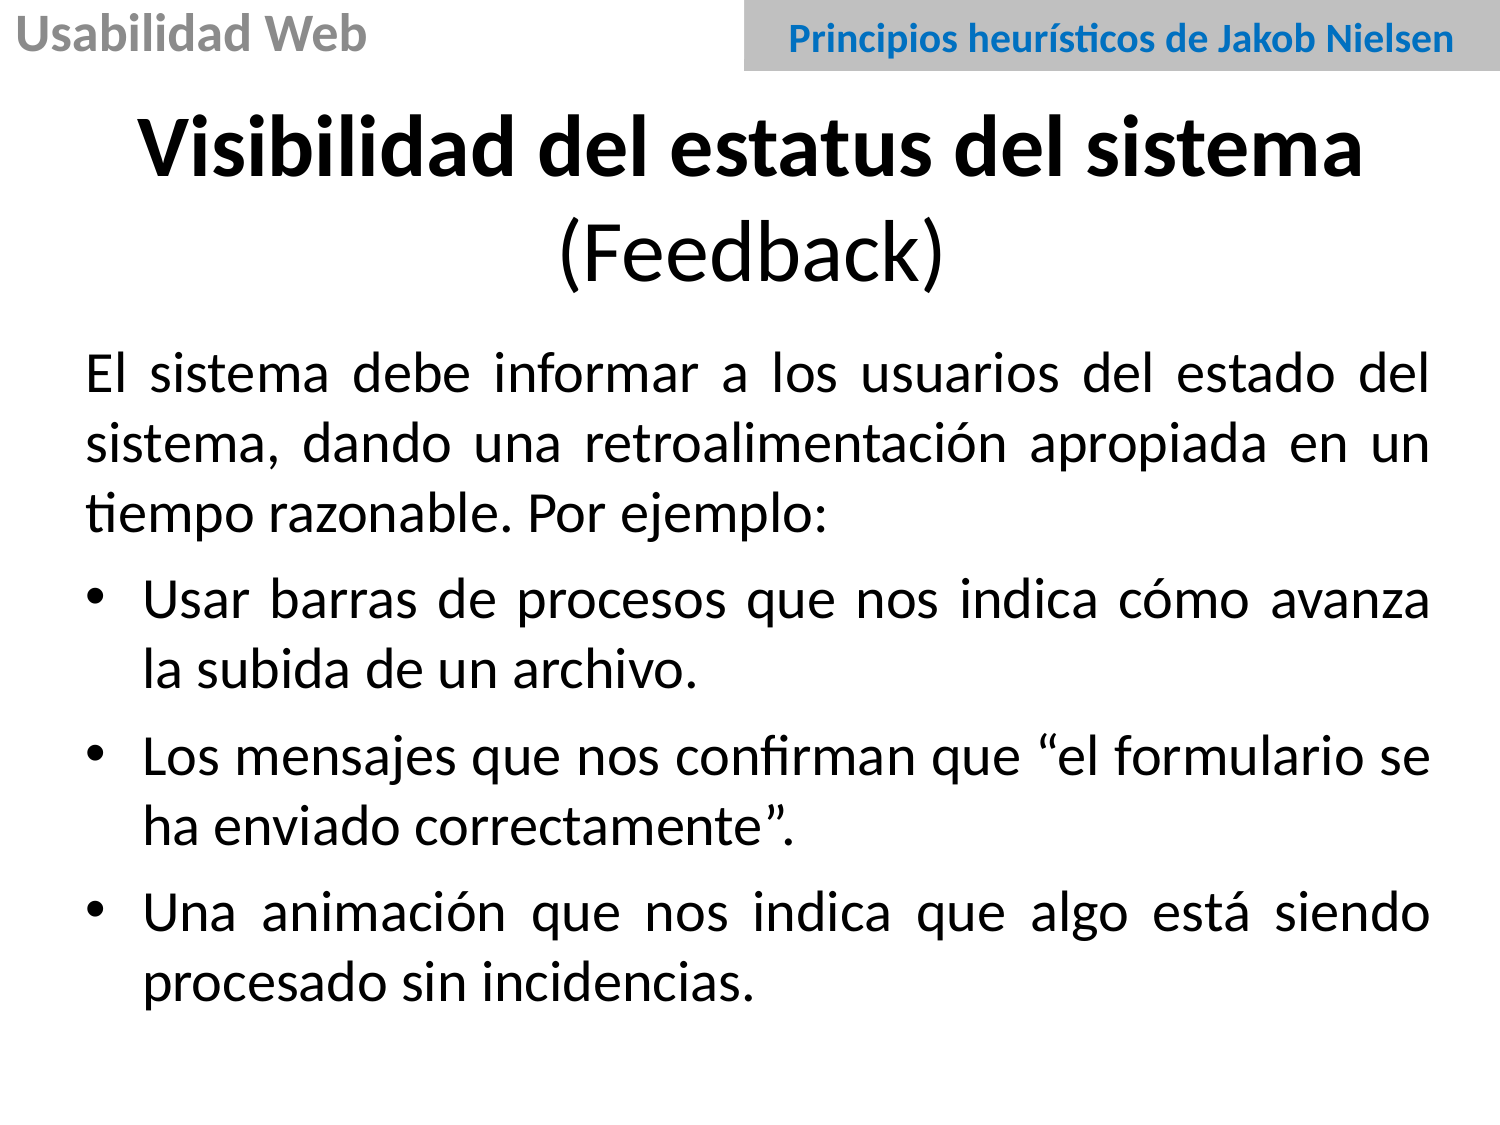

Usabilidad Web
Principios heurísticos de Jakob Nielsen
# Visibilidad del estatus del sistema (Feedback)
El sistema debe informar a los usuarios del estado del sistema, dando una retroalimentación apropiada en un tiempo razonable. Por ejemplo:
Usar barras de procesos que nos indica cómo avanza la subida de un archivo.
Los mensajes que nos confirman que “el formulario se ha enviado correctamente”.
Una animación que nos indica que algo está siendo procesado sin incidencias.